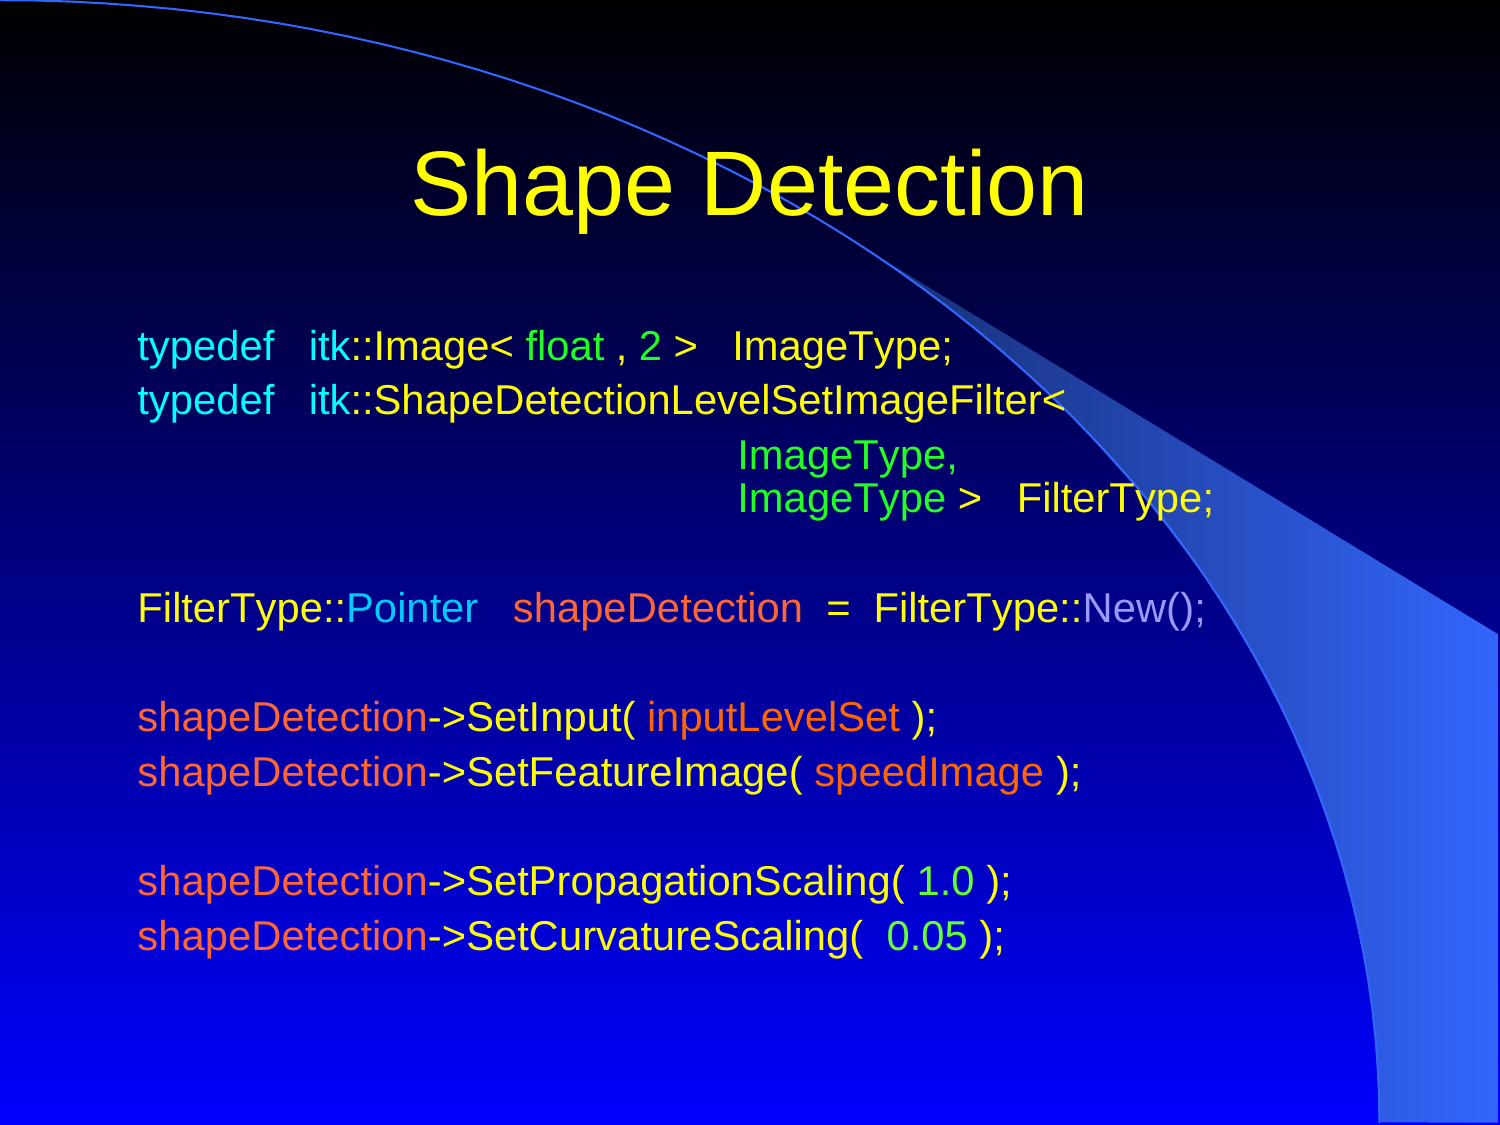

# Shape Detection
typedef itk::Image< float , 2 > ImageType;
typedef itk::ShapeDetectionLevelSetImageFilter<
 	ImageType,
				ImageType > FilterType;
FilterType::Pointer shapeDetection = FilterType::New();
shapeDetection->SetInput( inputLevelSet );
shapeDetection->SetFeatureImage( speedImage );
shapeDetection->SetPropagationScaling( 1.0 );
shapeDetection->SetCurvatureScaling( 0.05 );